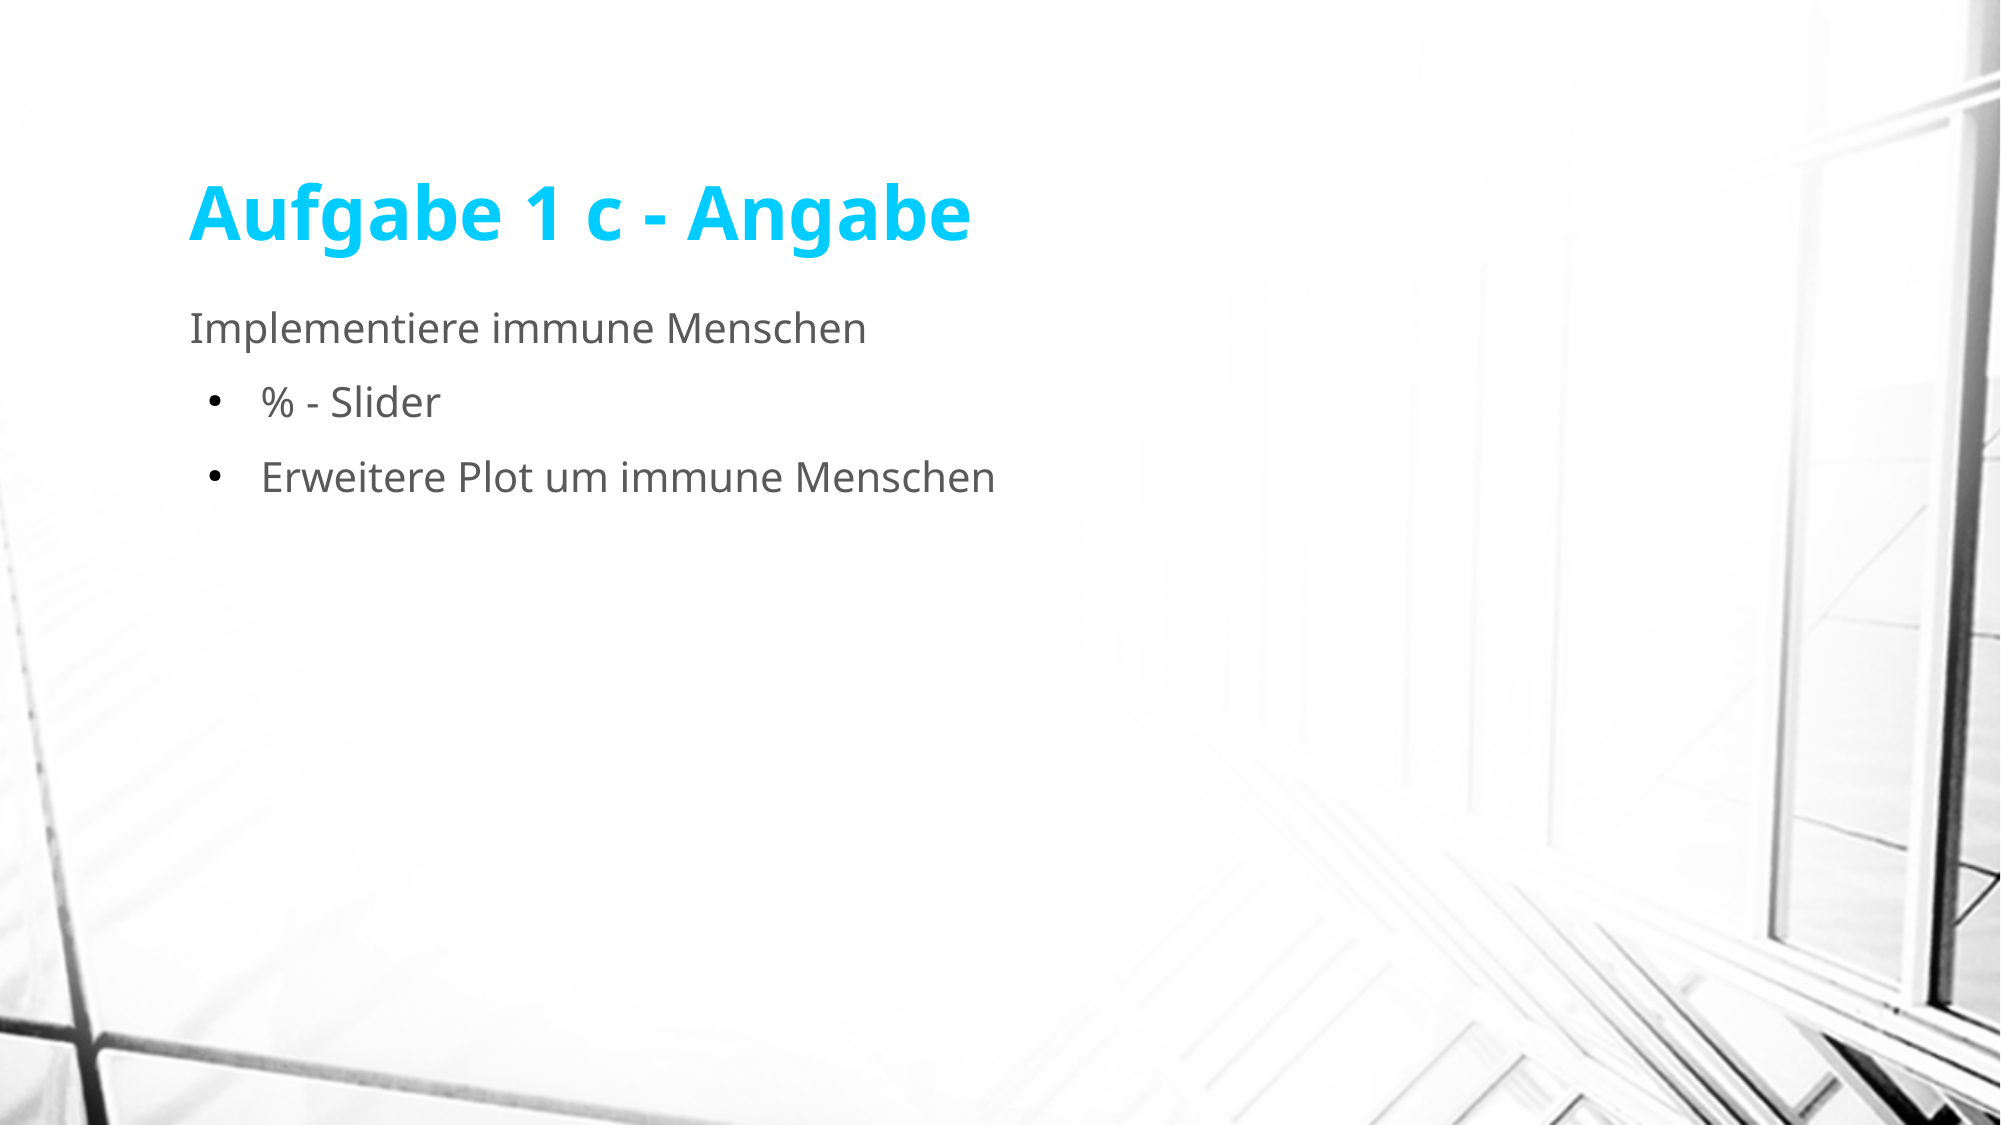

# Aufgabe 1 c - Angabe
Implementiere immune Menschen
% - Slider
Erweitere Plot um immune Menschen